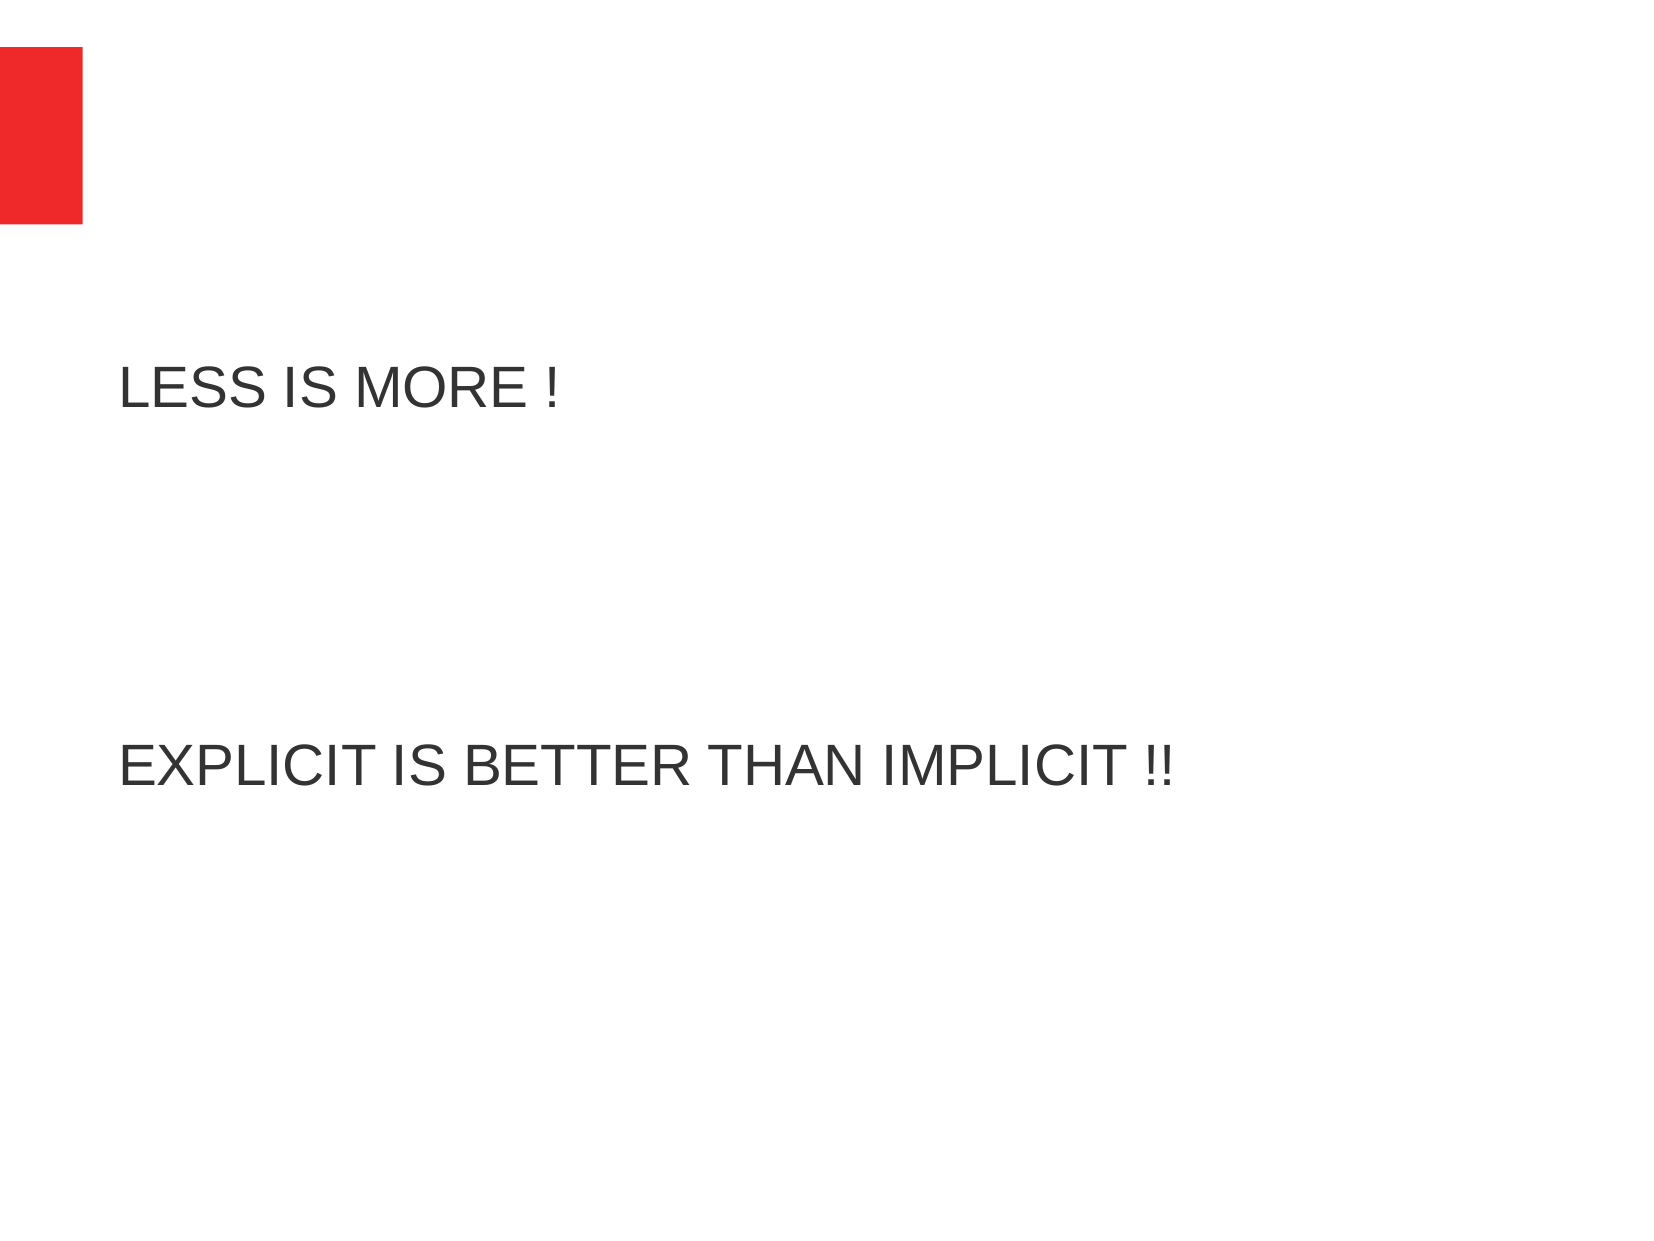

# LESS IS MORE !
EXPLICIT IS BETTER THAN IMPLICIT !!